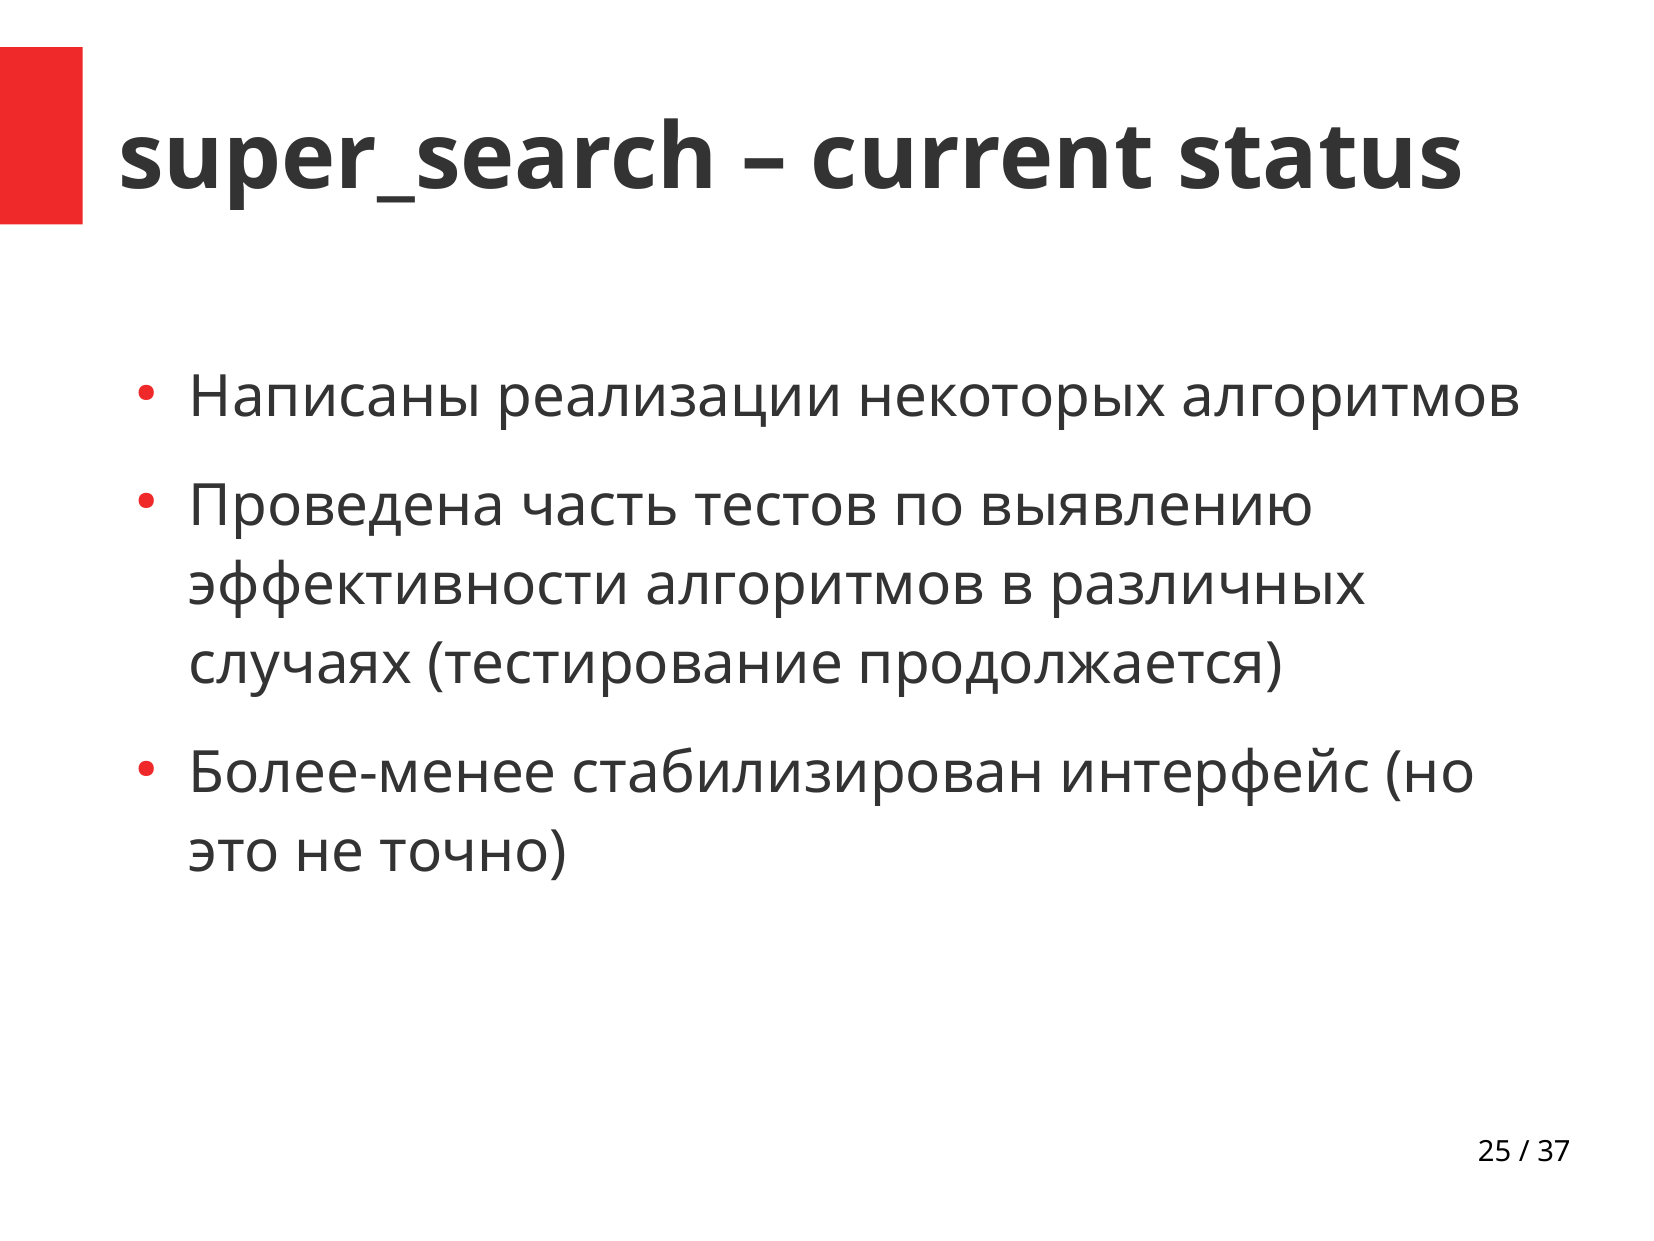

# super_search – current status
Написаны реализации некоторых алгоритмов
Проведена часть тестов по выявлению эффективности алгоритмов в различных случаях (тестирование продолжается)
Более-менее стабилизирован интерфейс (но это не точно)
25